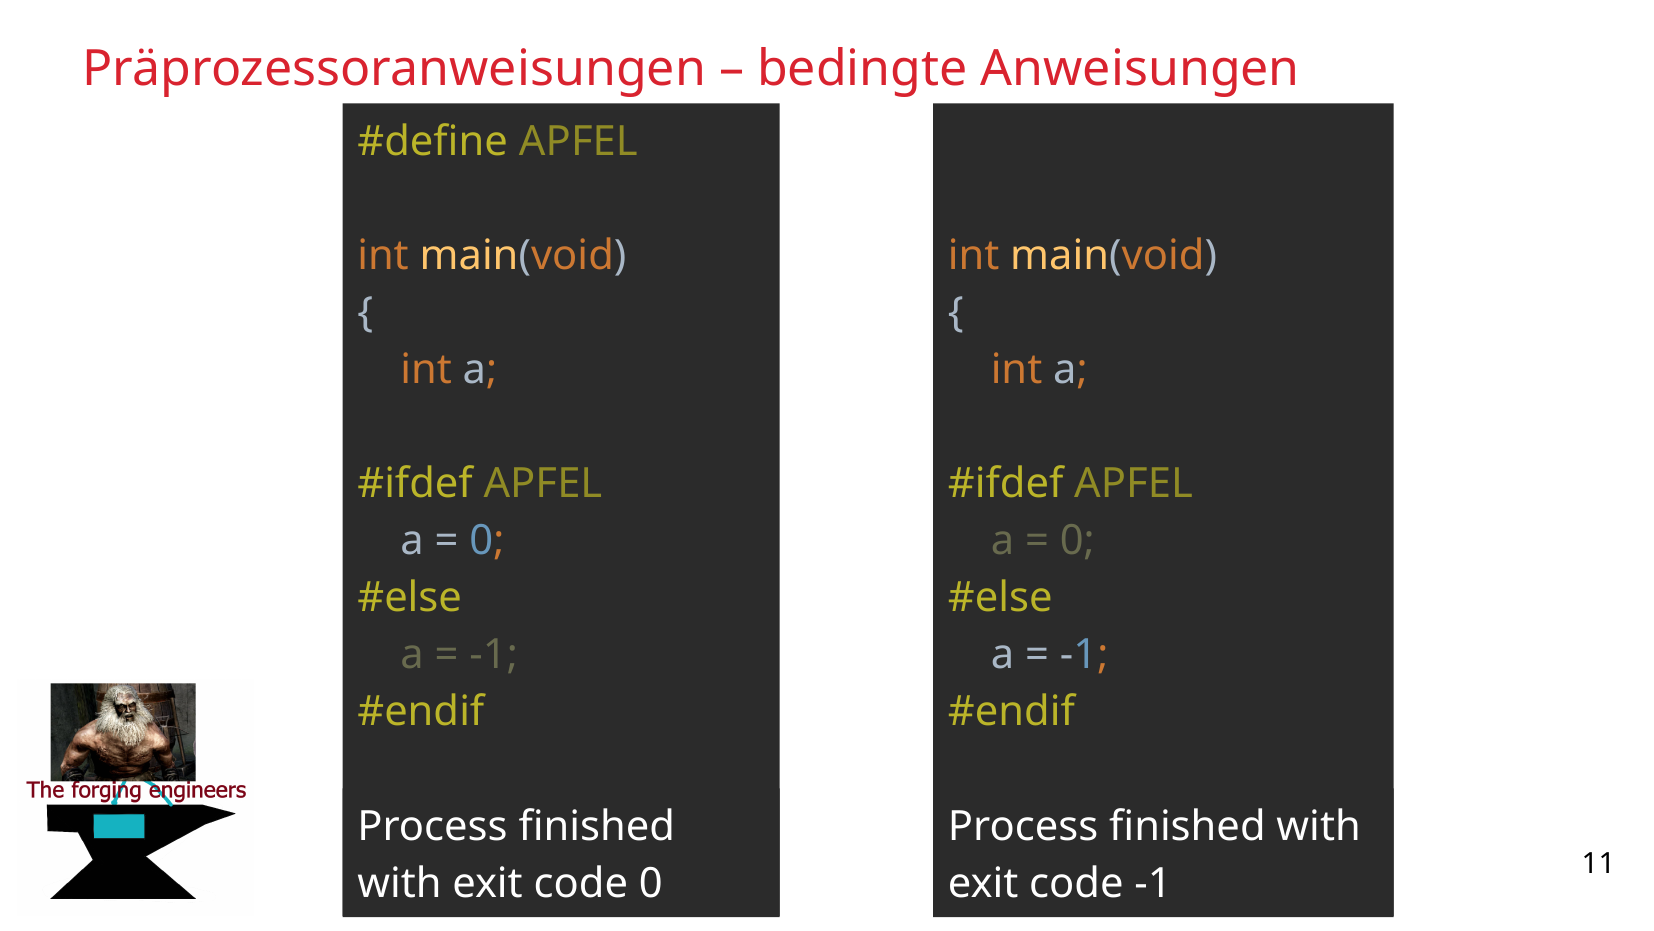

# Präprozessoranweisungen – bedingte Anweisungen
#define APFEL
int main(void)
{
 int a;
#ifdef APFEL
 a = 0;
#else
 a = -1;
#endif
 return a;
}
int main(void)
{
 int a;
#ifdef APFEL
 a = 0;
#else
 a = -1;
#endif
 return a;
}
Process finished with exit code 0
Process finished with exit code -1